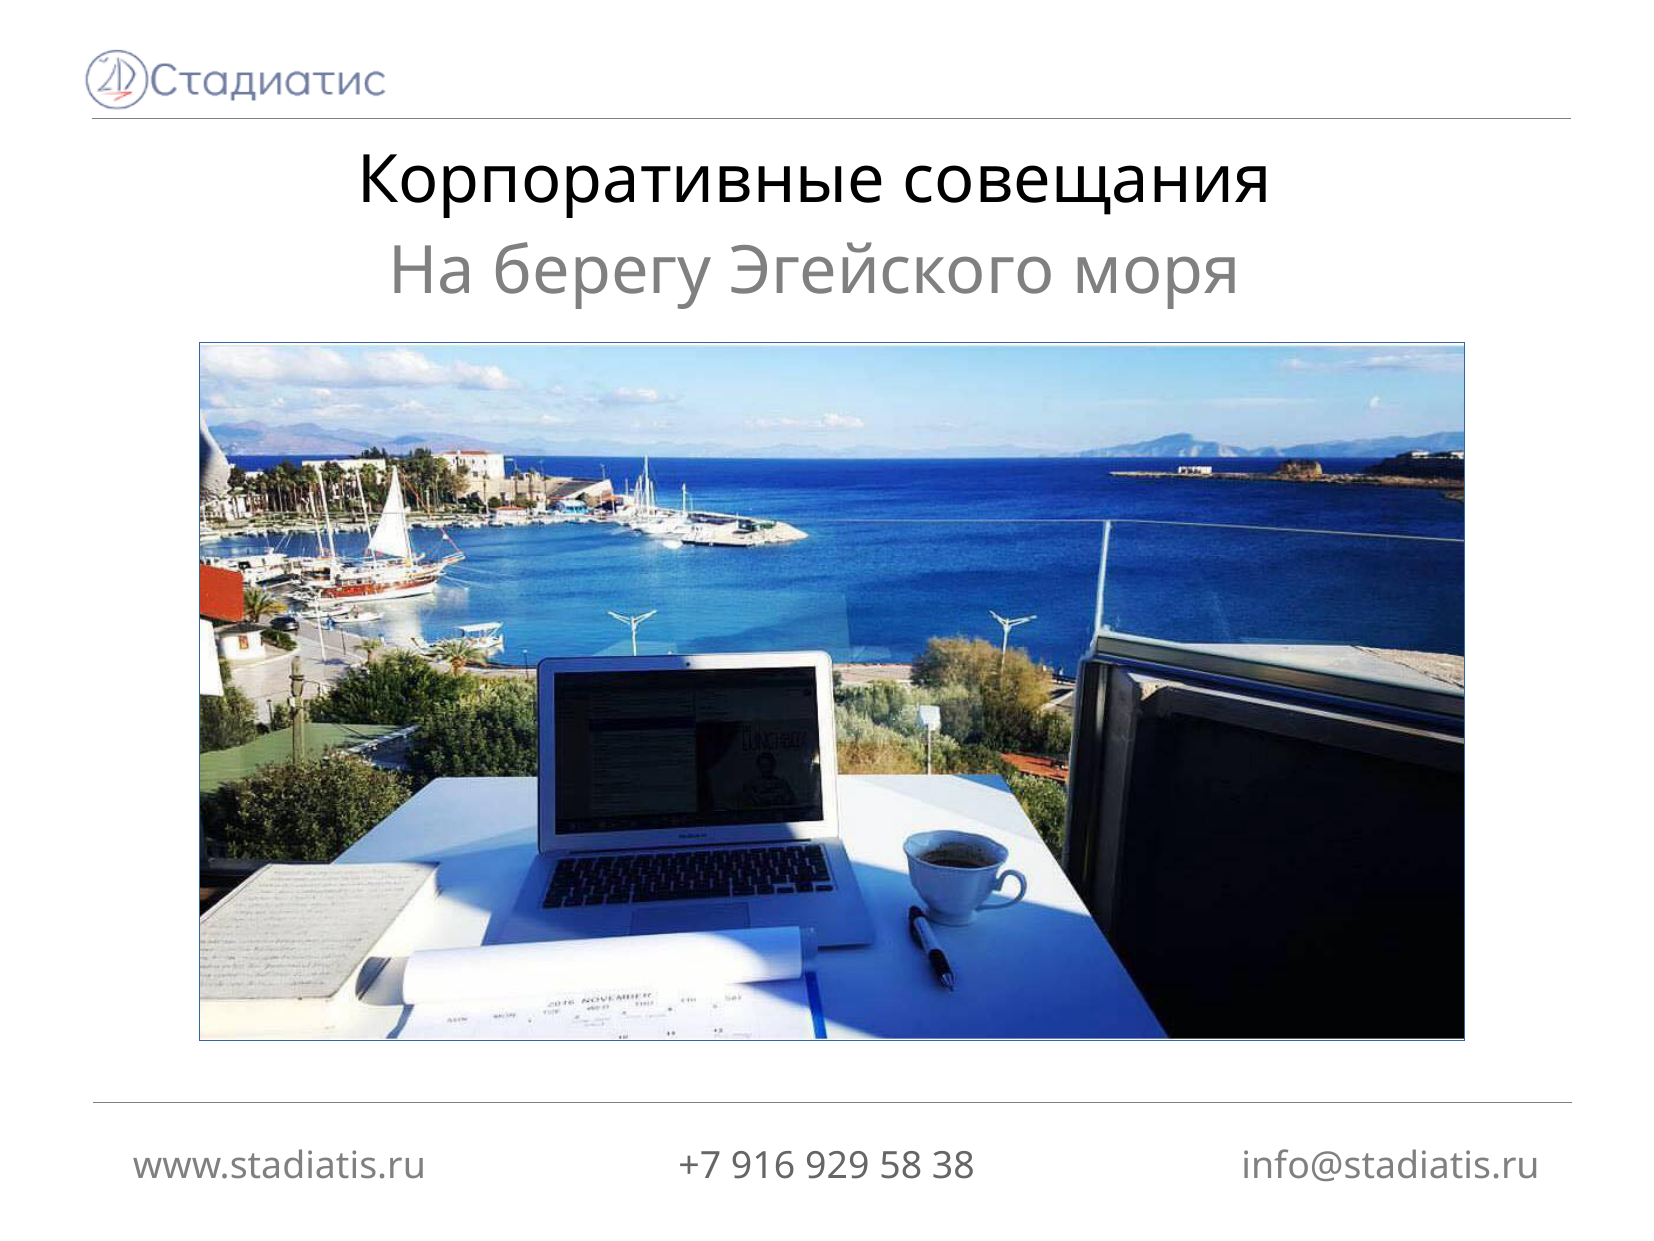

# Корпоративные совещания На берегу Эгейского моря
www.stadiatis.ru
+7 916 929 58 38
info@stadiatis.ru